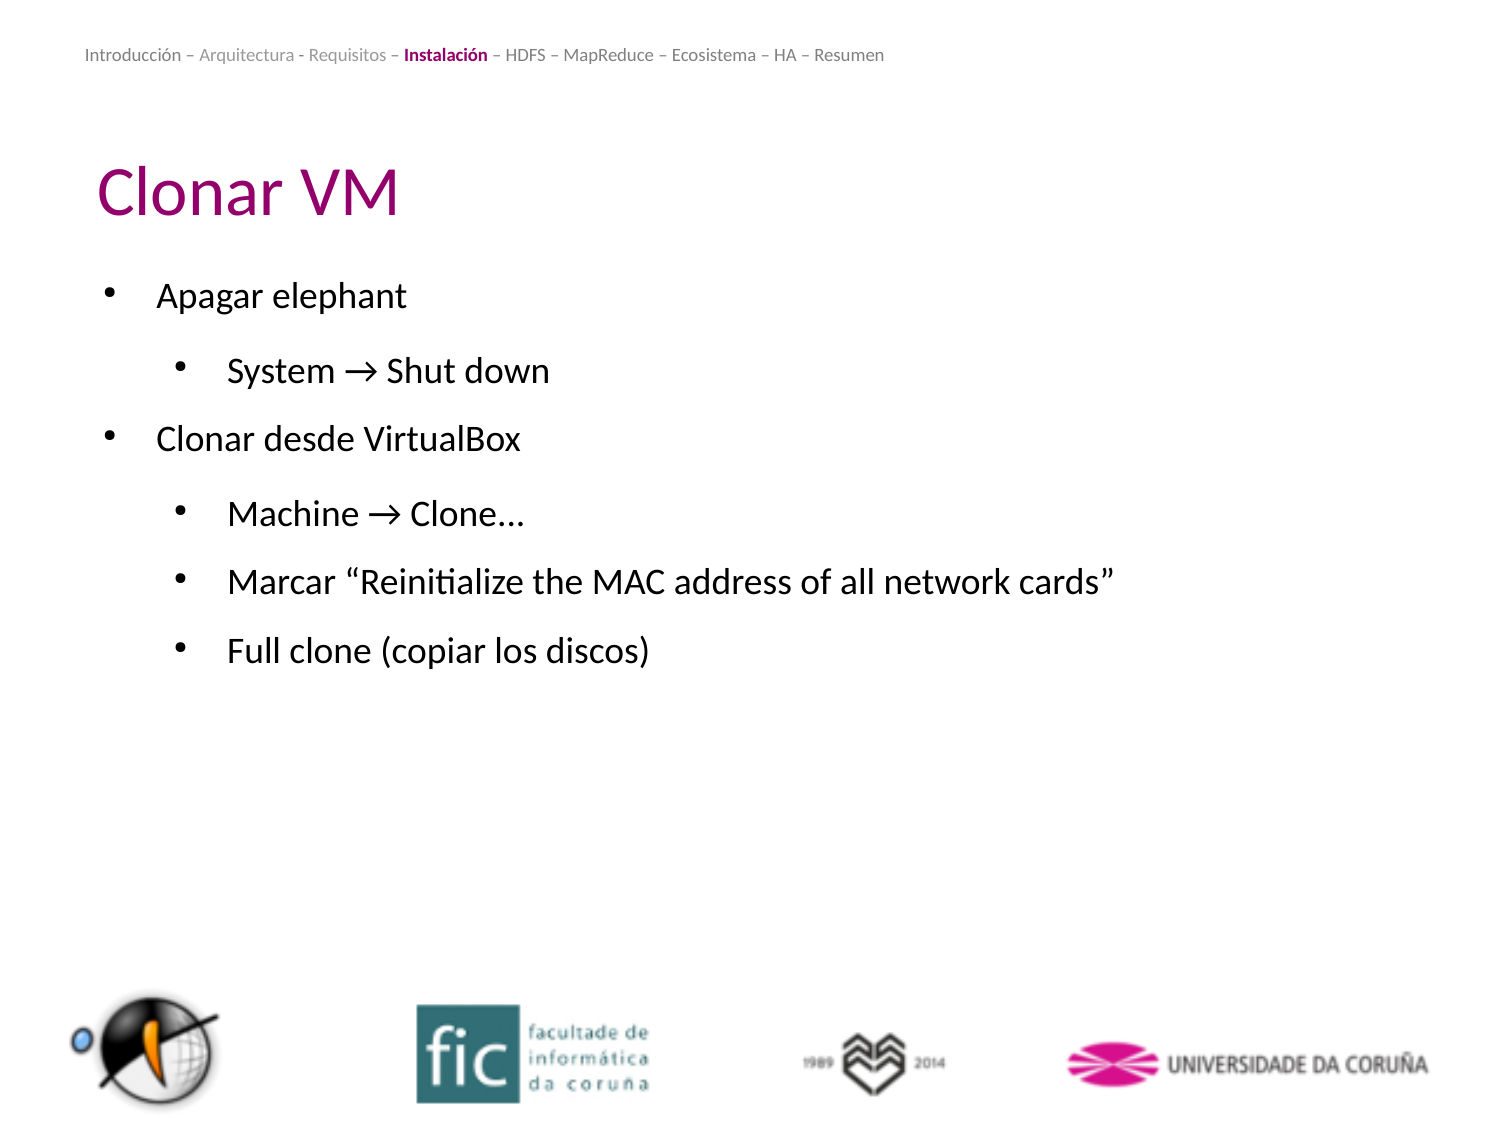

Introducción – Arquitectura - Requisitos – Instalación – HDFS – MapReduce – Ecosistema – HA – Resumen
# Clonar VM
Apagar elephant
System → Shut down
Clonar desde VirtualBox
Machine → Clone...
Marcar “Reinitialize the MAC address of all network cards”
Full clone (copiar los discos)